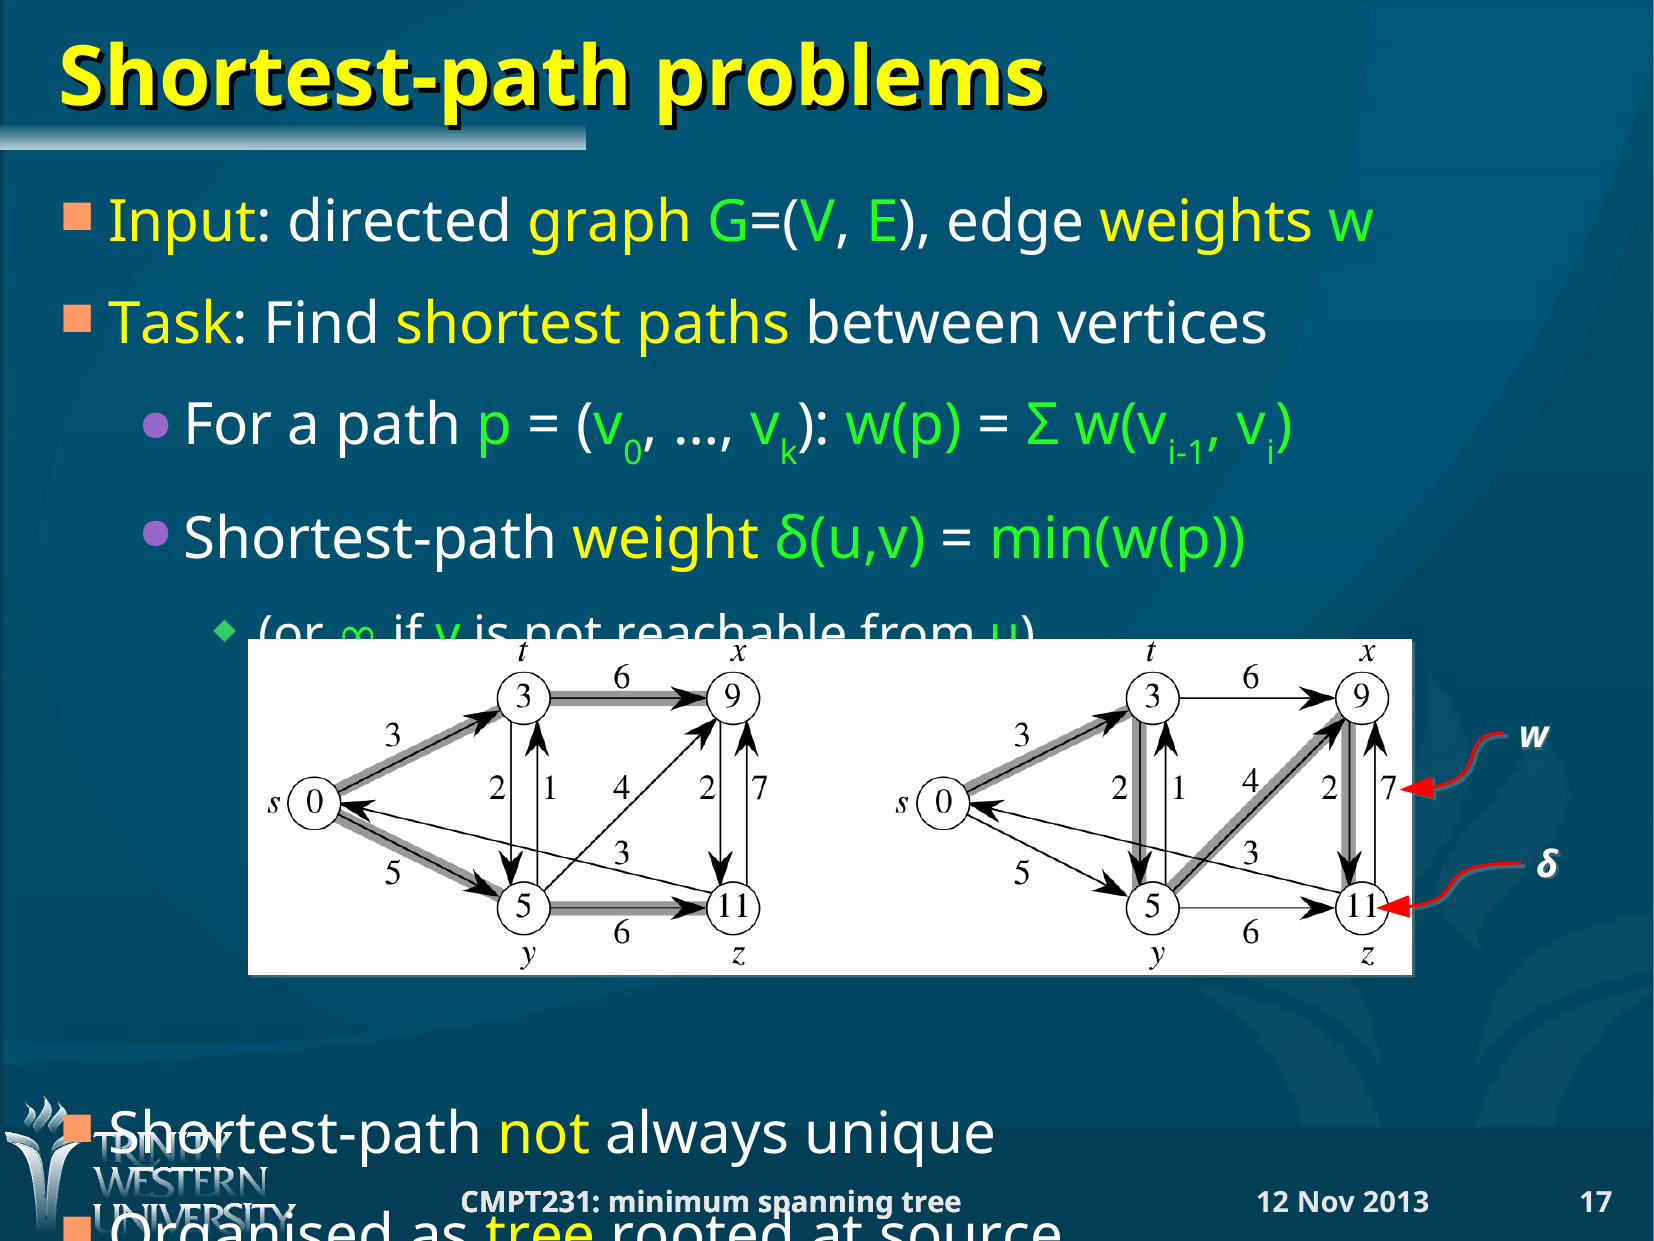

# Shortest-path problems
Input: directed graph G=(V, E), edge weights w
Task: Find shortest paths between vertices
For a path p = (v0, …, vk): w(p) = Σ w(vi-1, vi)
Shortest-path weight δ(u,v) = min(w(p))
(or ∞ if v is not reachable from u)
Shortest-path not always unique
Organised as tree rooted at source
w
δ
CMPT231: minimum spanning tree
12 Nov 2013
17